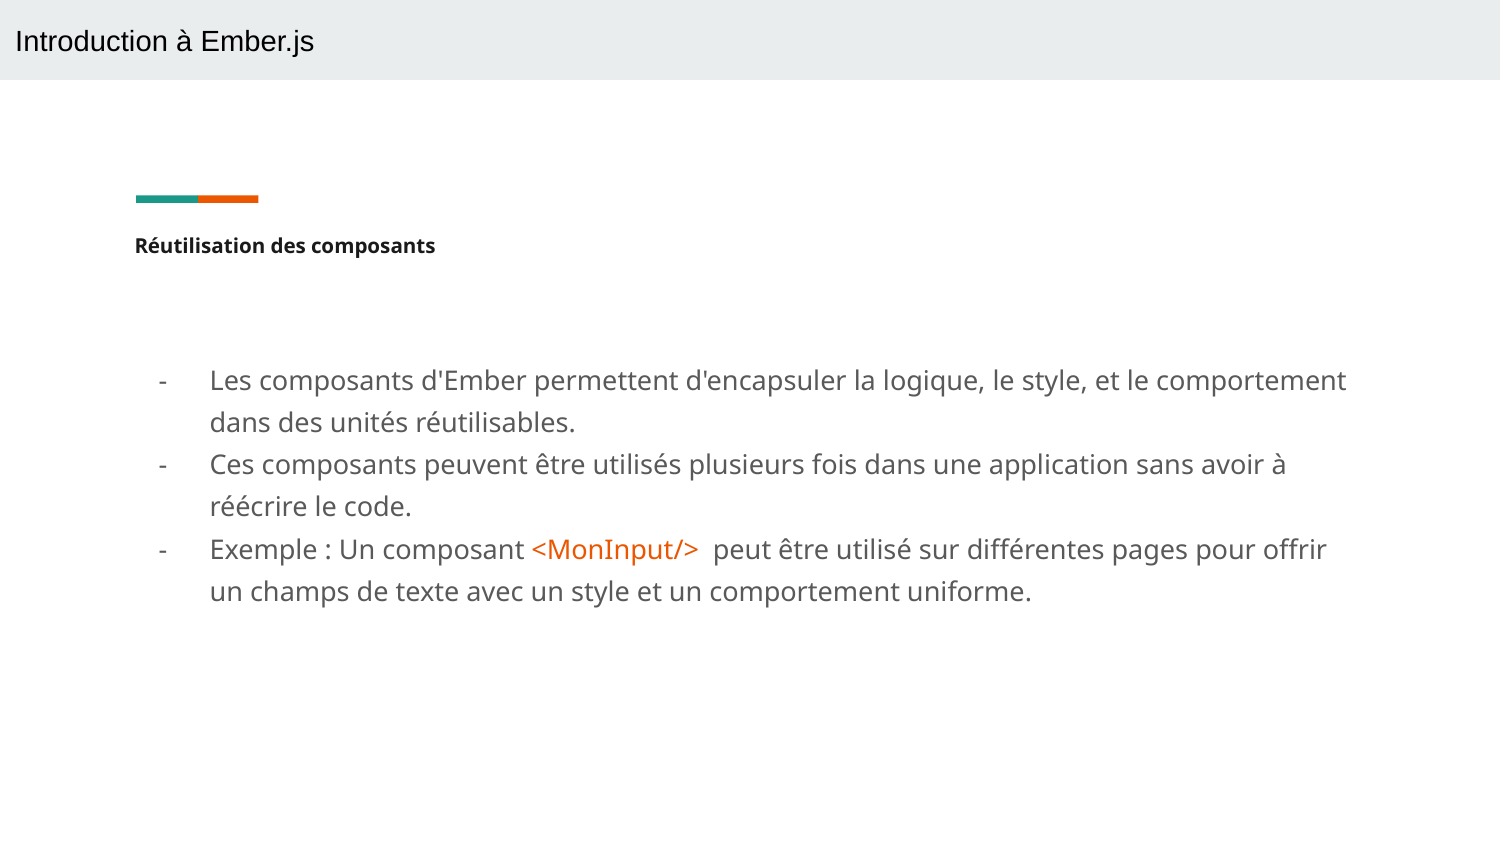

# Réutilisation des composants
Les composants d'Ember permettent d'encapsuler la logique, le style, et le comportement dans des unités réutilisables.
Ces composants peuvent être utilisés plusieurs fois dans une application sans avoir à réécrire le code.
Exemple : Un composant <MonInput/> peut être utilisé sur différentes pages pour offrir un champs de texte avec un style et un comportement uniforme.